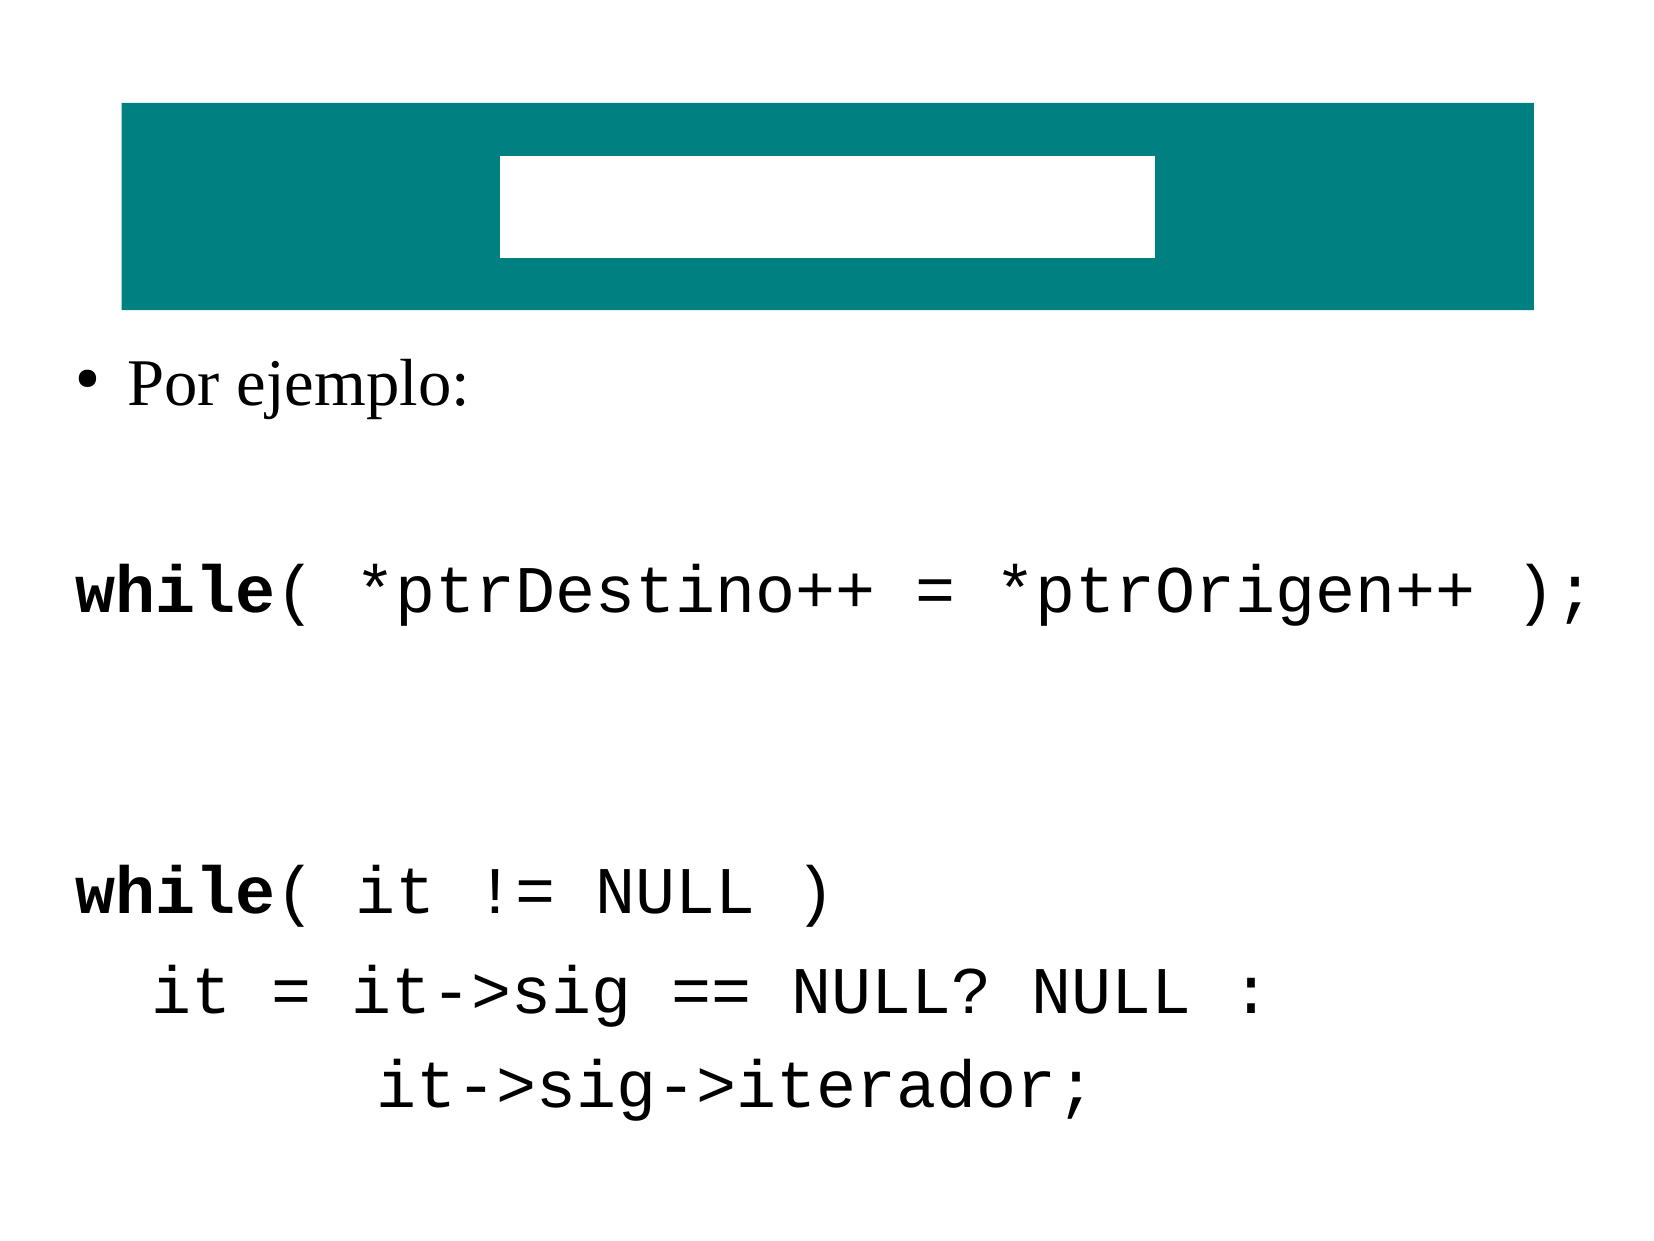

# Otras expresiones
Por ejemplo:
while( *ptrDestino++ = *ptrOrigen++ );
while( it != NULL )
it = it->sig == NULL? NULL :
it->sig->iterador;